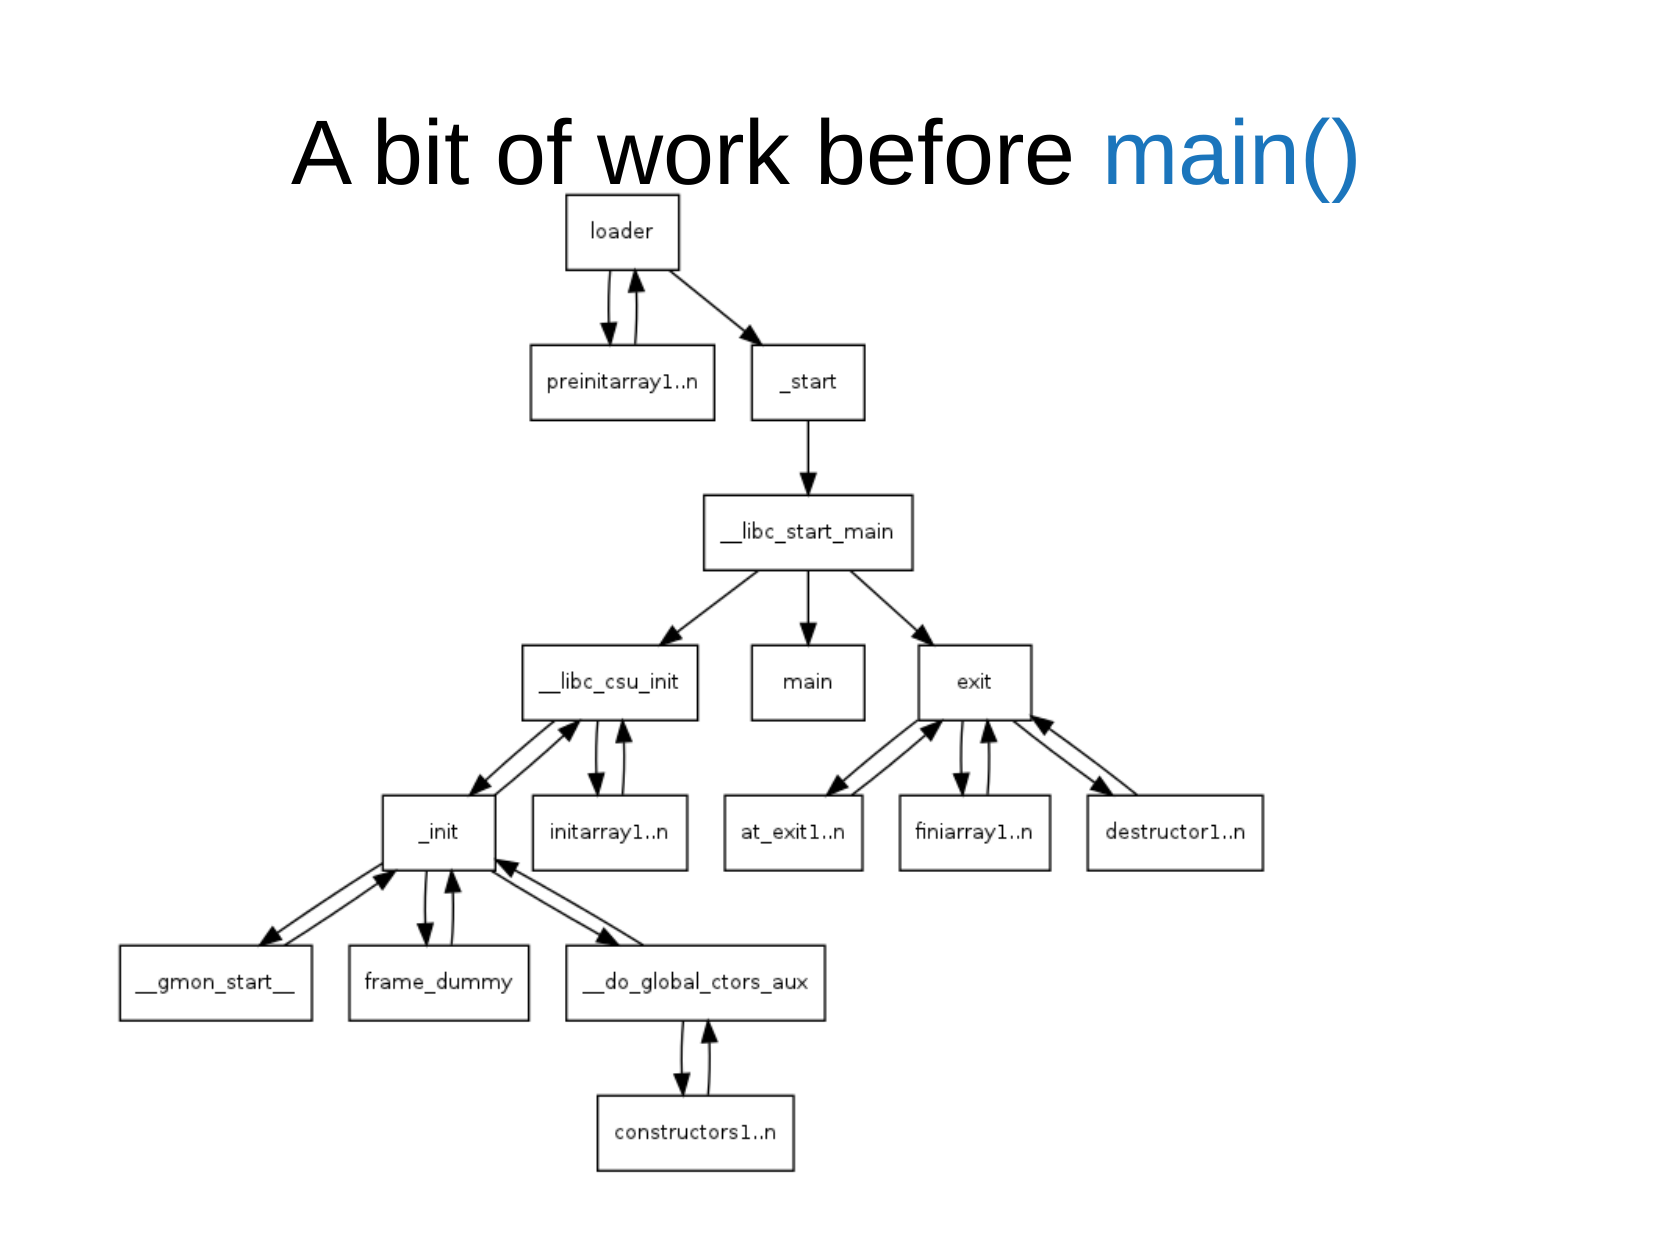

# A bit of work before main()